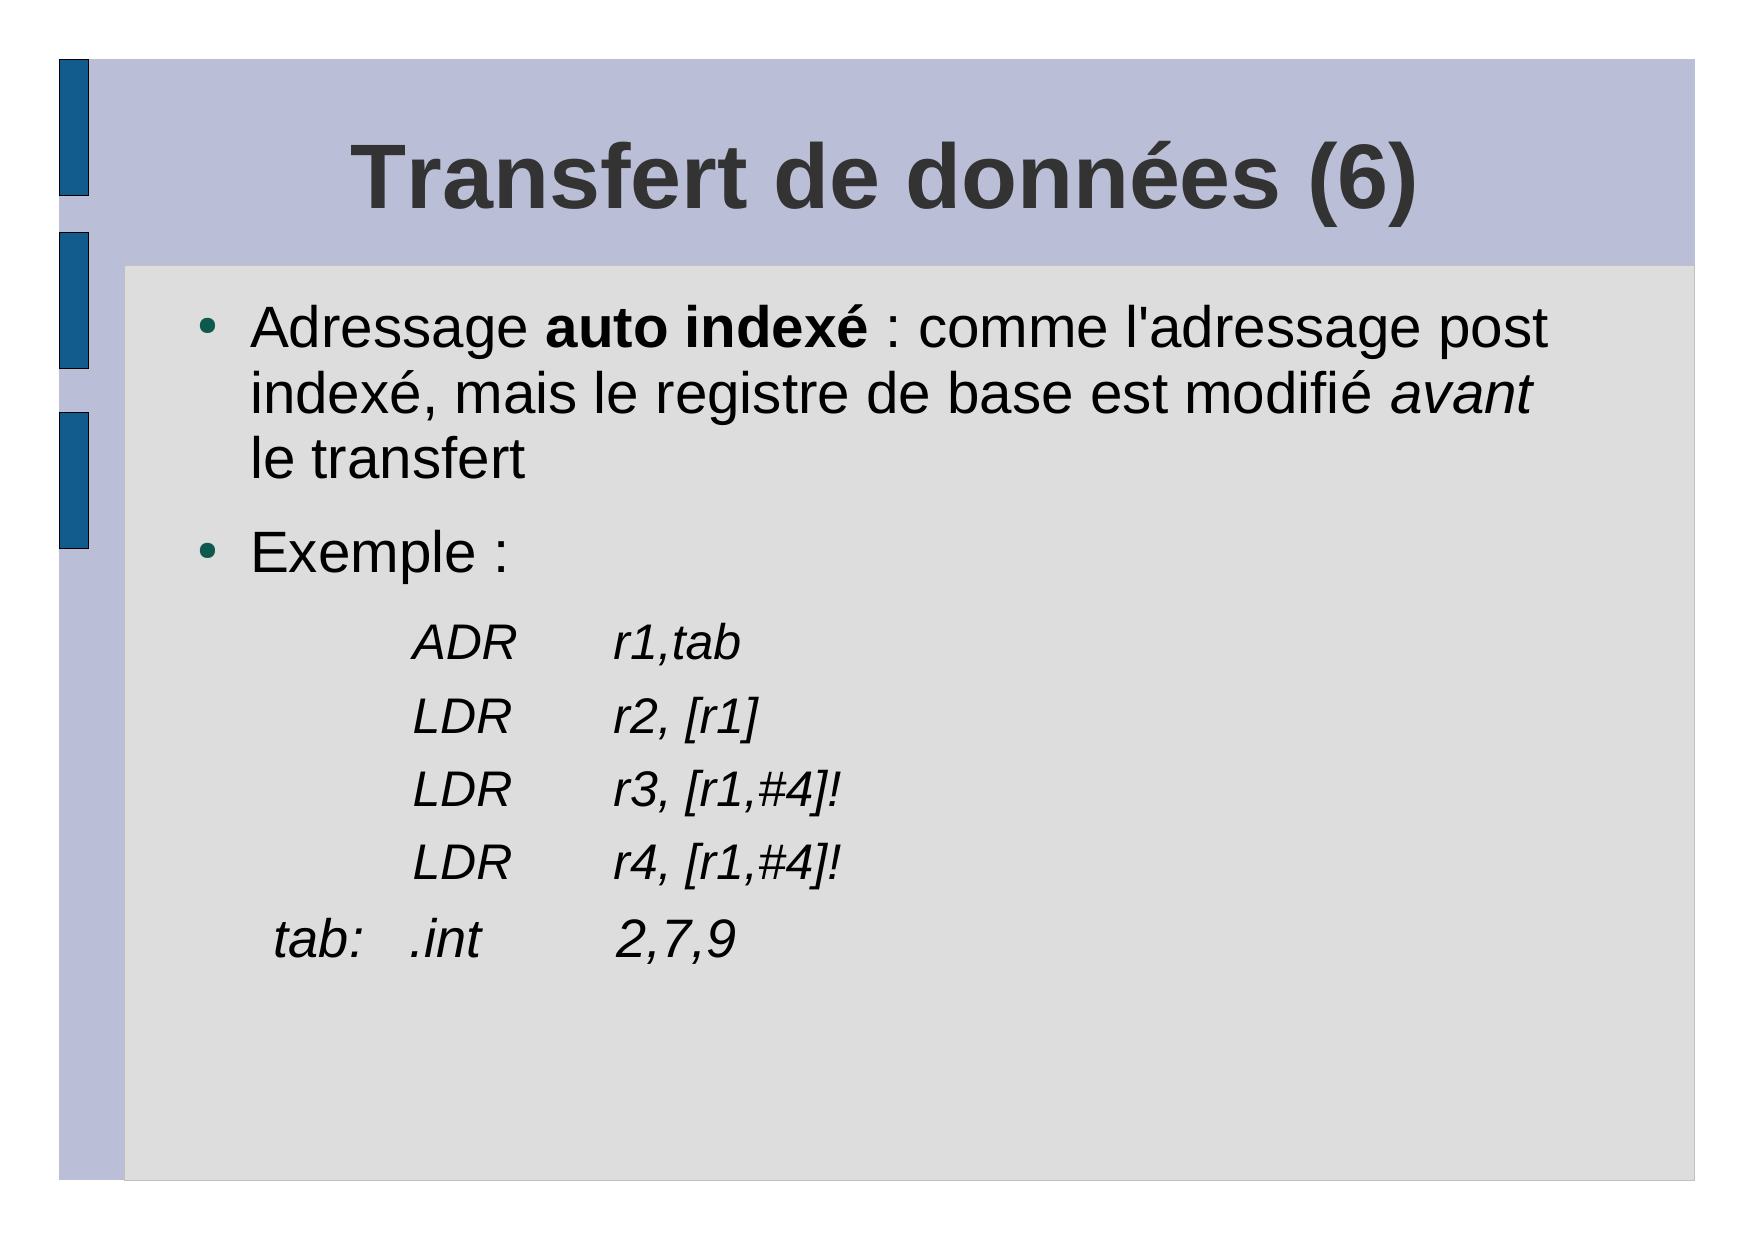

# Transfert de données (6)
Adressage auto indexé : comme l'adressage post indexé, mais le registre de base est modifié avant le transfert
Exemple :
 ADR 		r1,tab
 LDR 		r2, [r1]
 LDR 		r3, [r1,#4]!
 LDR 		r4, [r1,#4]!
tab:	 .int 		2,7,9